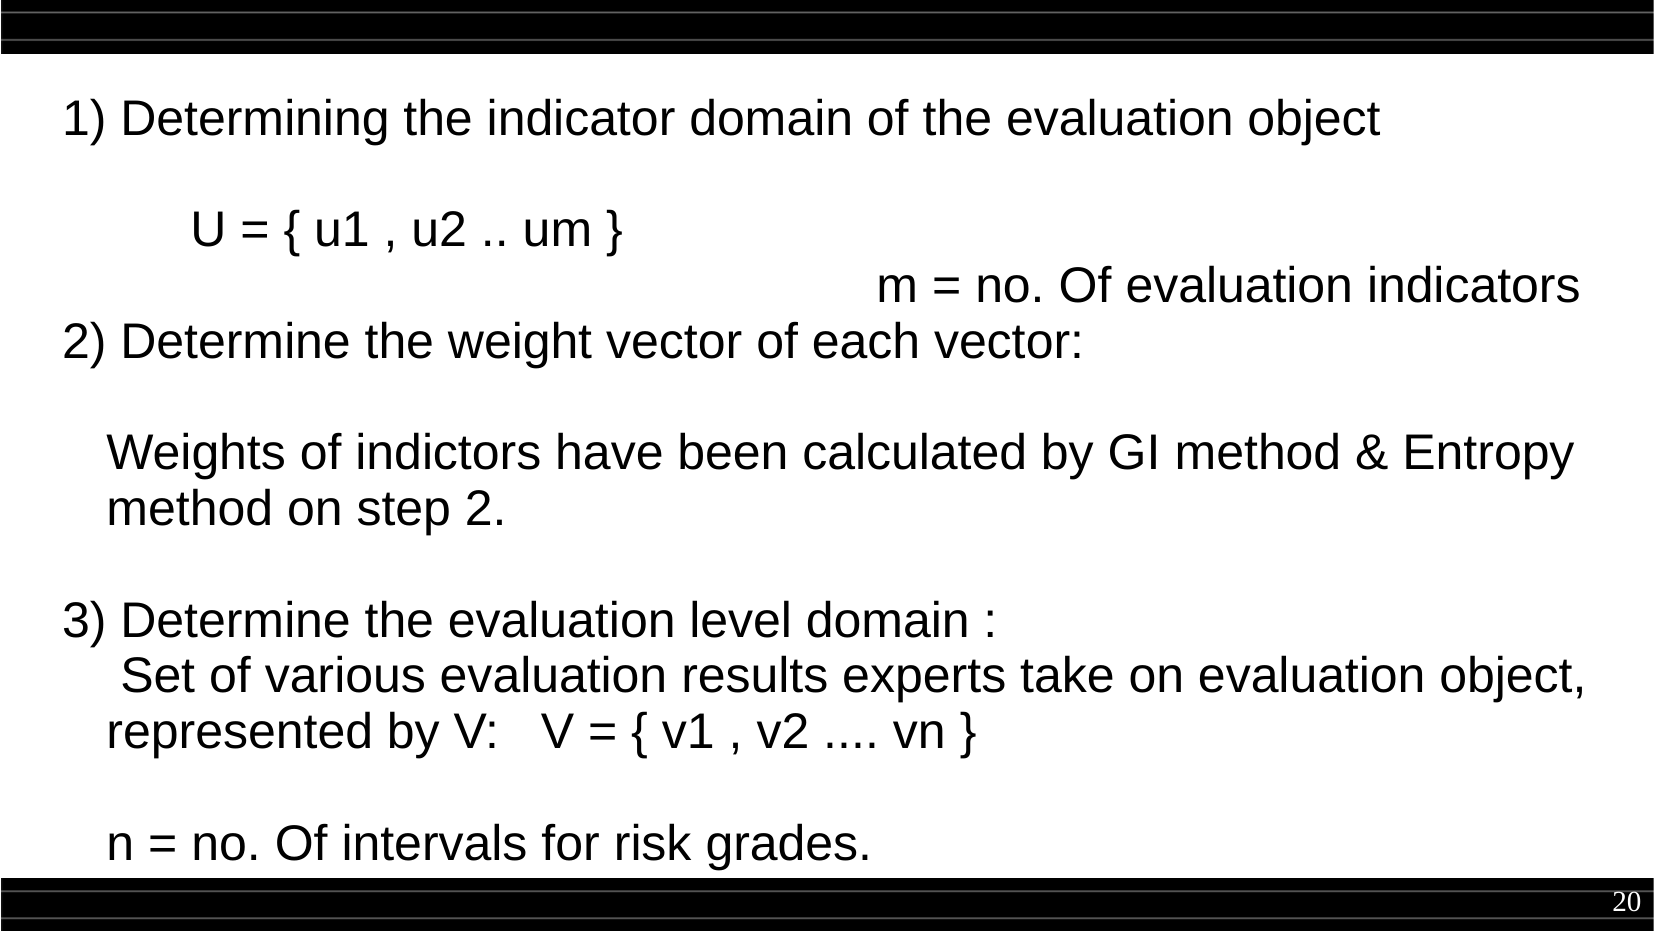

Determining the indicator domain of the evaluation object
 U = { u1 , u2 .. um }
 m = no. Of evaluation indicators
 Determine the weight vector of each vector:
Weights of indictors have been calculated by GI method & Entropy
method on step 2.
 Determine the evaluation level domain :
 Set of various evaluation results experts take on evaluation object,
represented by V: V = { v1 , v2 .... vn }
n = no. Of intervals for risk grades.